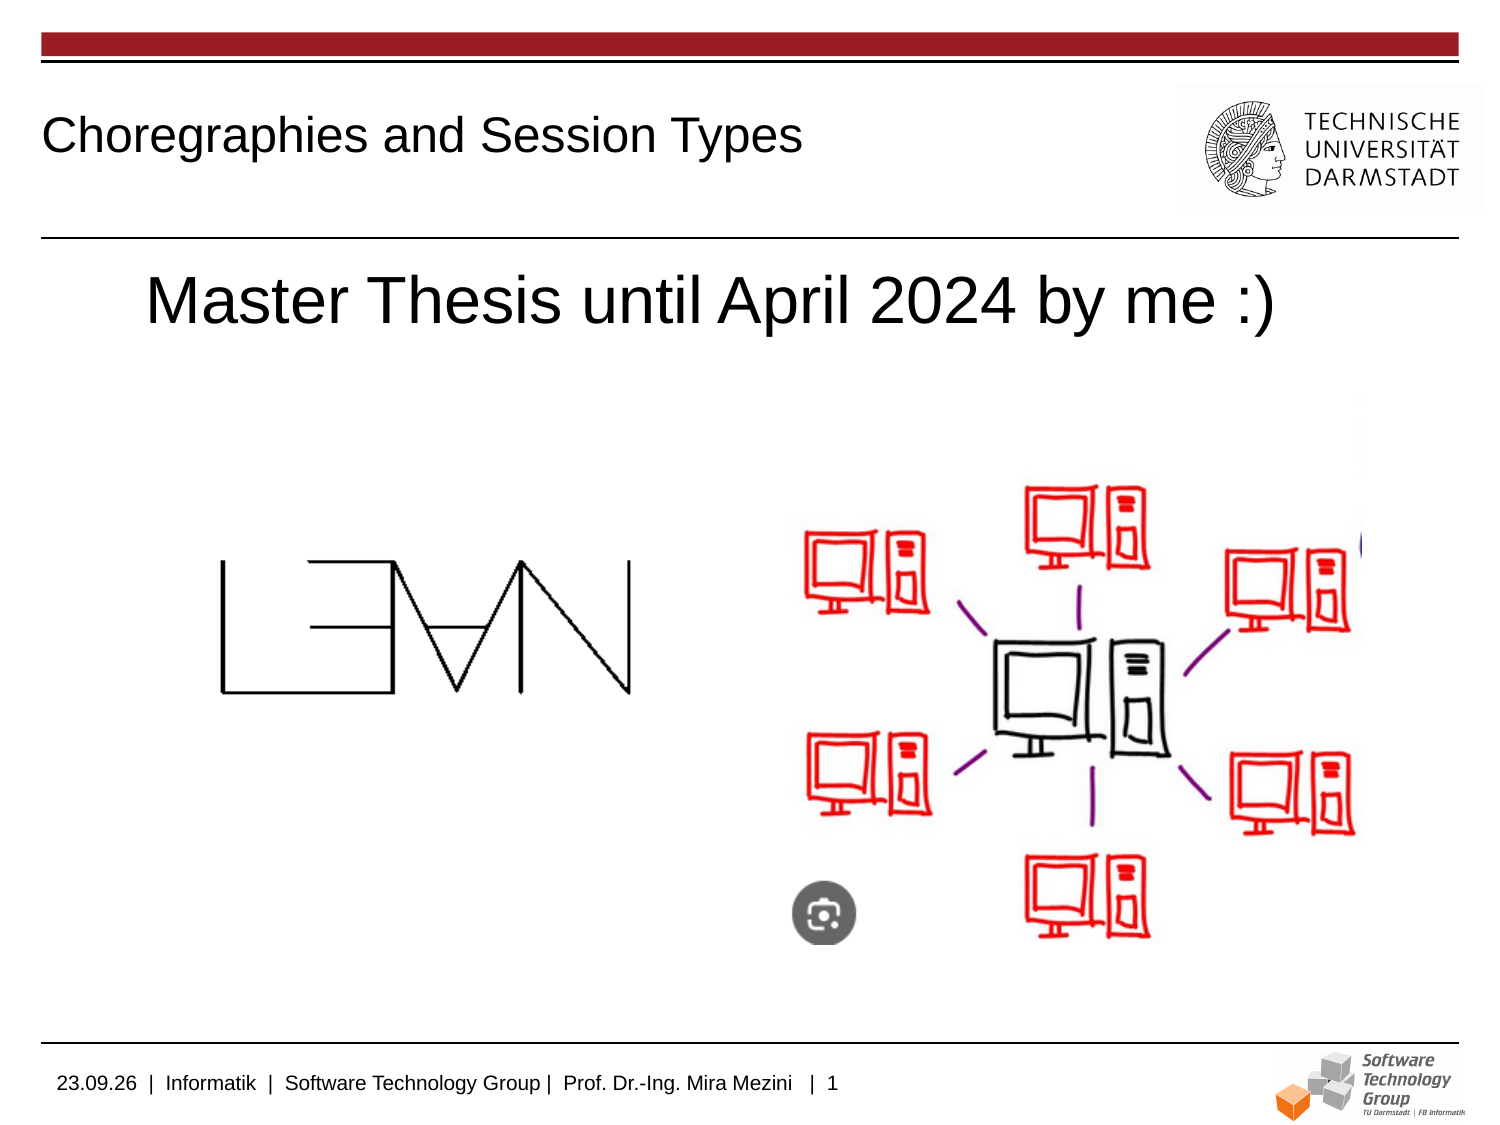

# Choregraphies and Session Types
Master Thesis until April 2024 by me :)